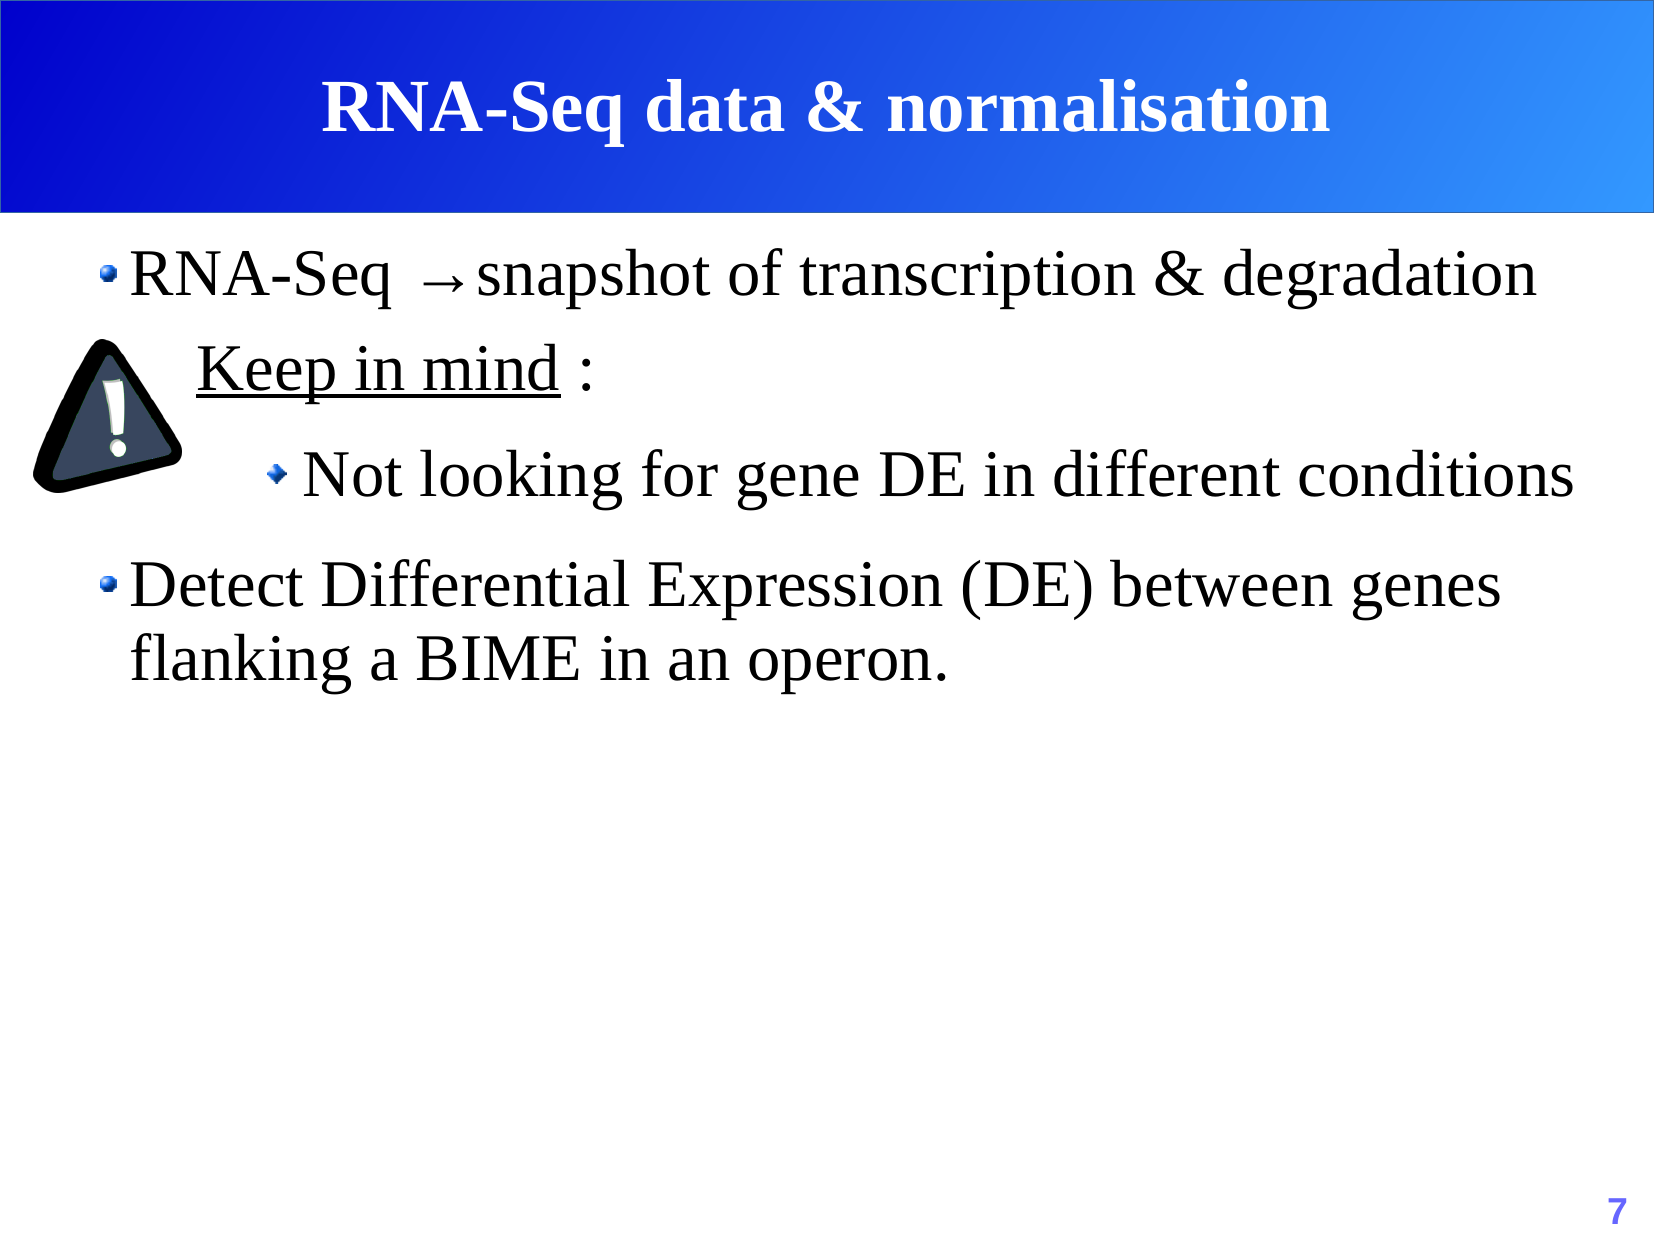

# RNA-Seq data & normalisation
RNA-Seq →snapshot of transcription & degradation
Detect Differential Expression (DE) between genes flanking a BIME in an operon.
Keep in mind :
Not looking for gene DE in different conditions
7